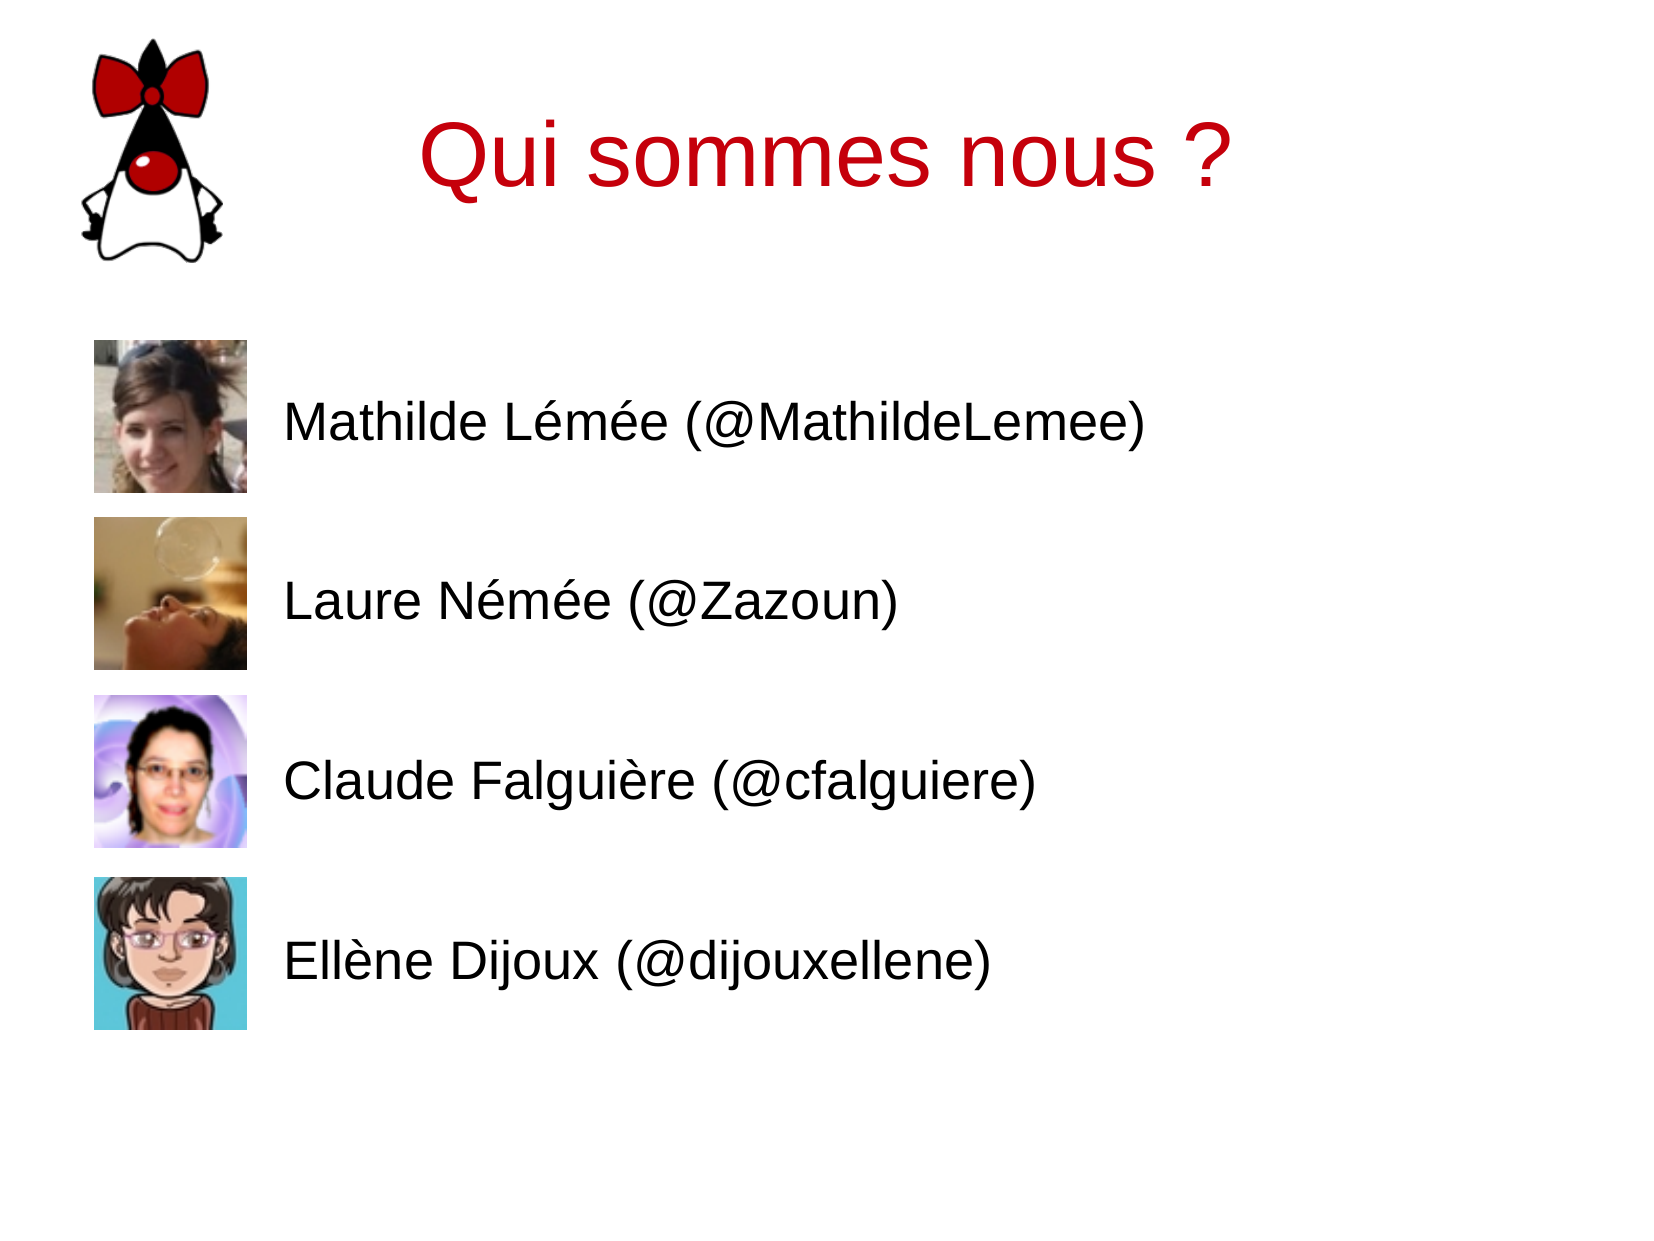

# Qui sommes nous ?
 Mathilde Lémée (@MathildeLemee)
 Laure Némée (@Zazoun)
 Claude Falguière (@cfalguiere)
 Ellène Dijoux (@dijouxellene)